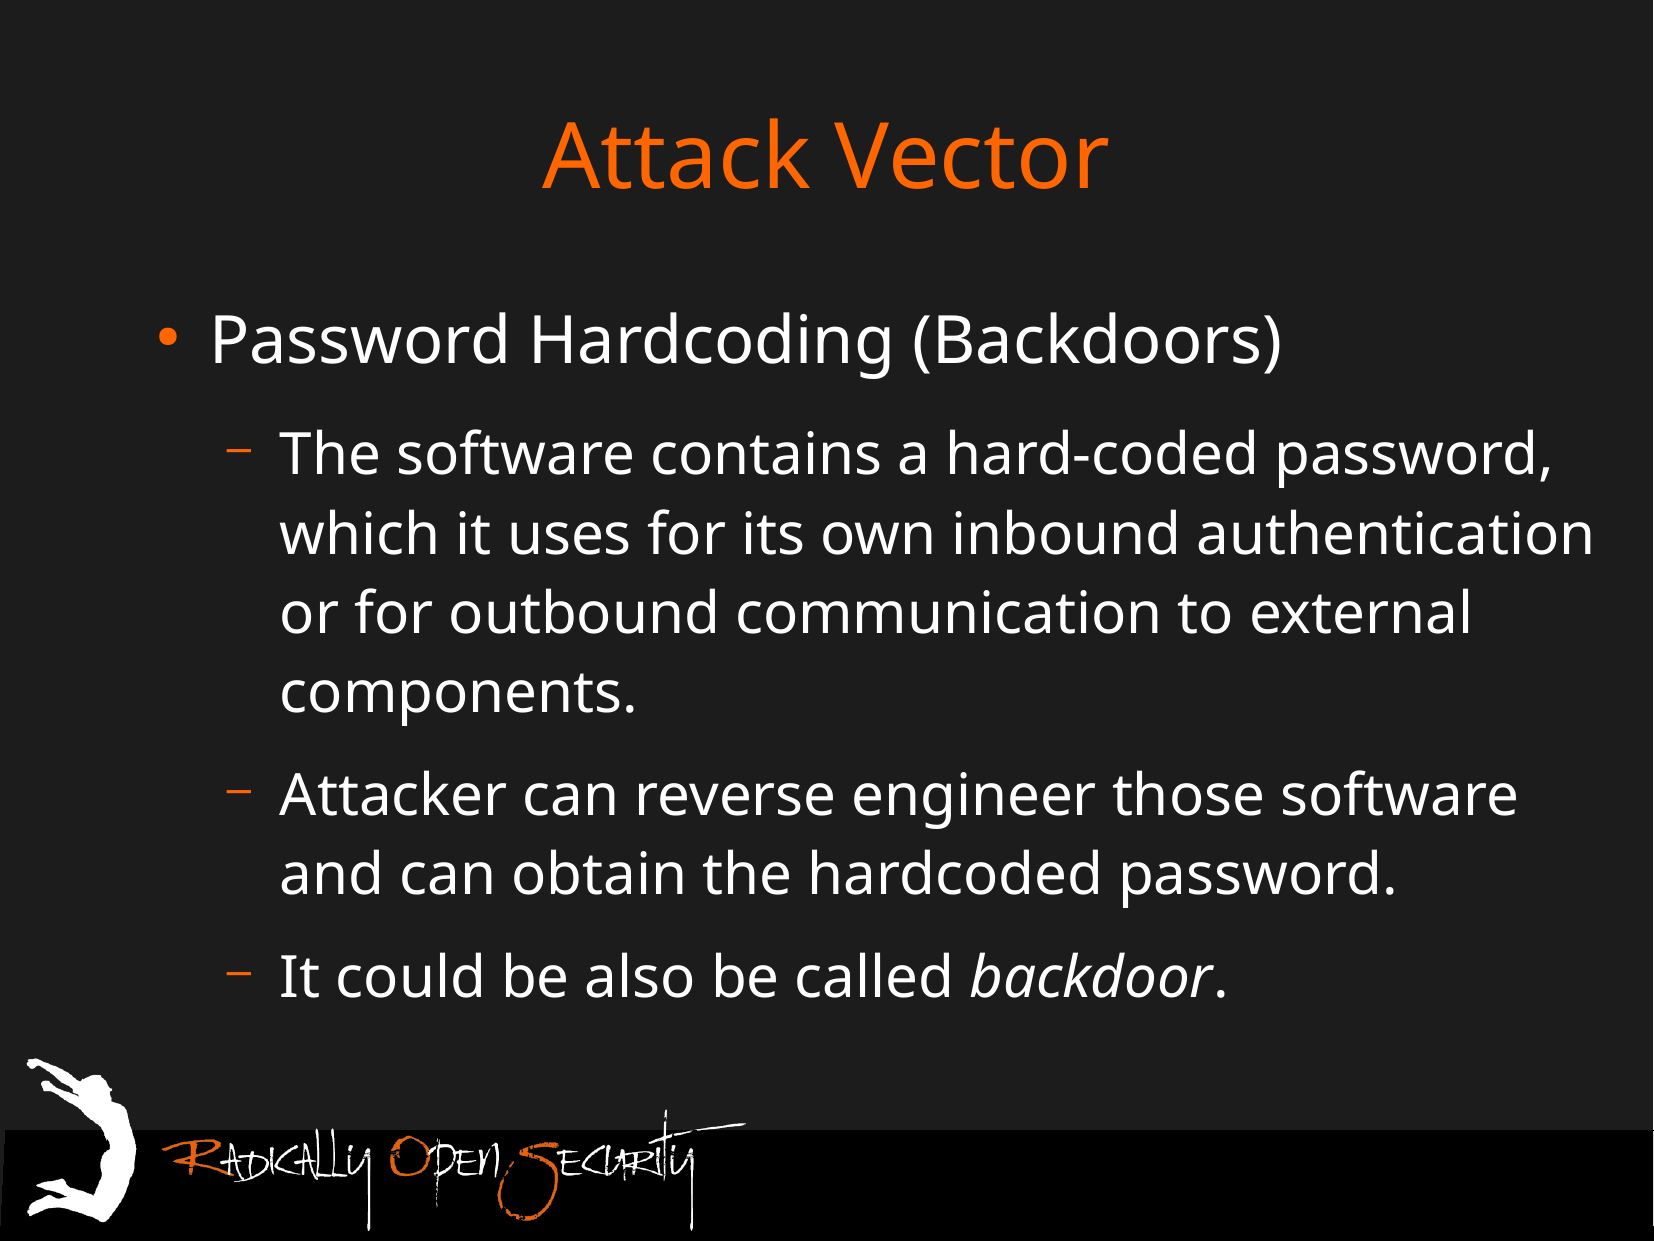

# Attack Vector
Password Hardcoding (Backdoors)
The software contains a hard-coded password, which it uses for its own inbound authentication or for outbound communication to external components.
Attacker can reverse engineer those software and can obtain the hardcoded password.
It could be also be called backdoor.